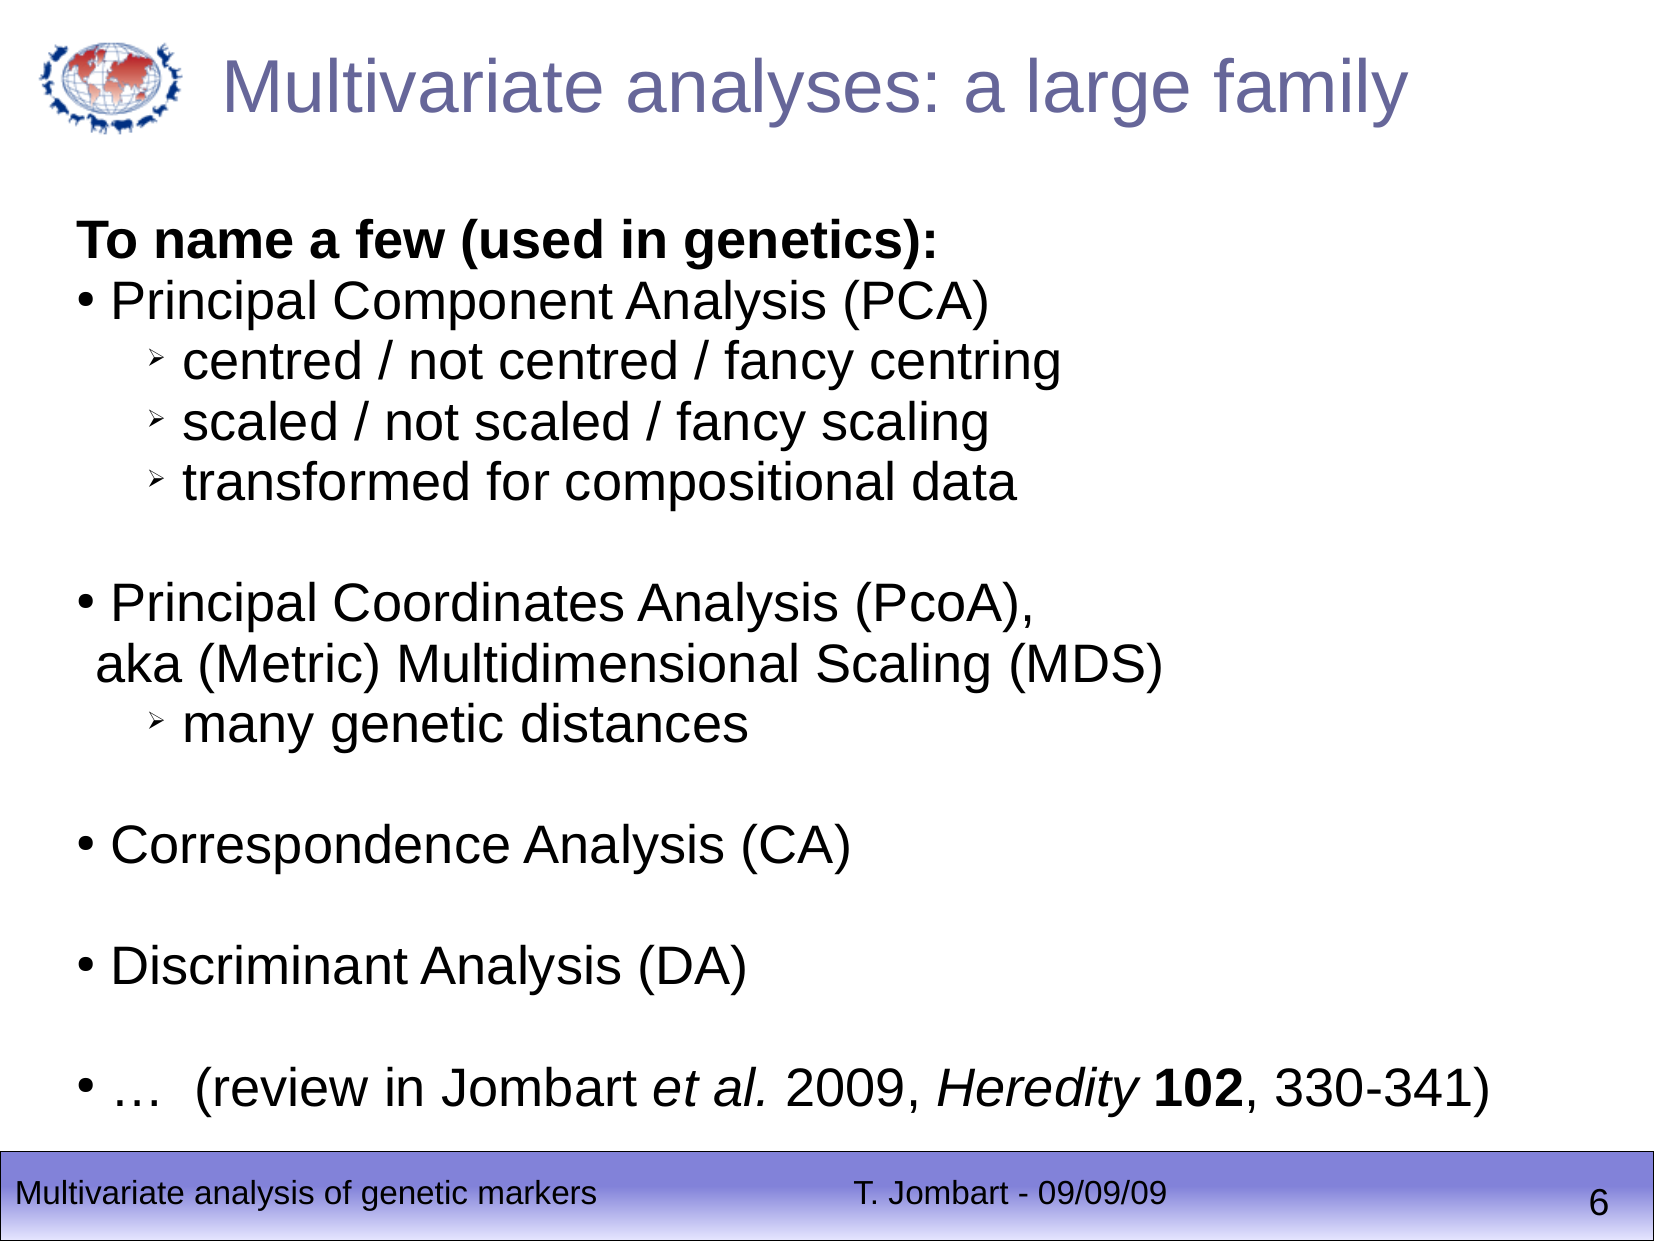

Multivariate analyses: a large family
To name a few (used in genetics):
 Principal Component Analysis (PCA)
centred / not centred / fancy centring
scaled / not scaled / fancy scaling
transformed for compositional data
 Principal Coordinates Analysis (PcoA),
aka (Metric) Multidimensional Scaling (MDS)
many genetic distances
 Correspondence Analysis (CA)
 Discriminant Analysis (DA)
 … (review in Jombart et al. 2009, Heredity 102, 330-341)
Multivariate analysis of genetic markers
T. Jombart - 09/09/09
6